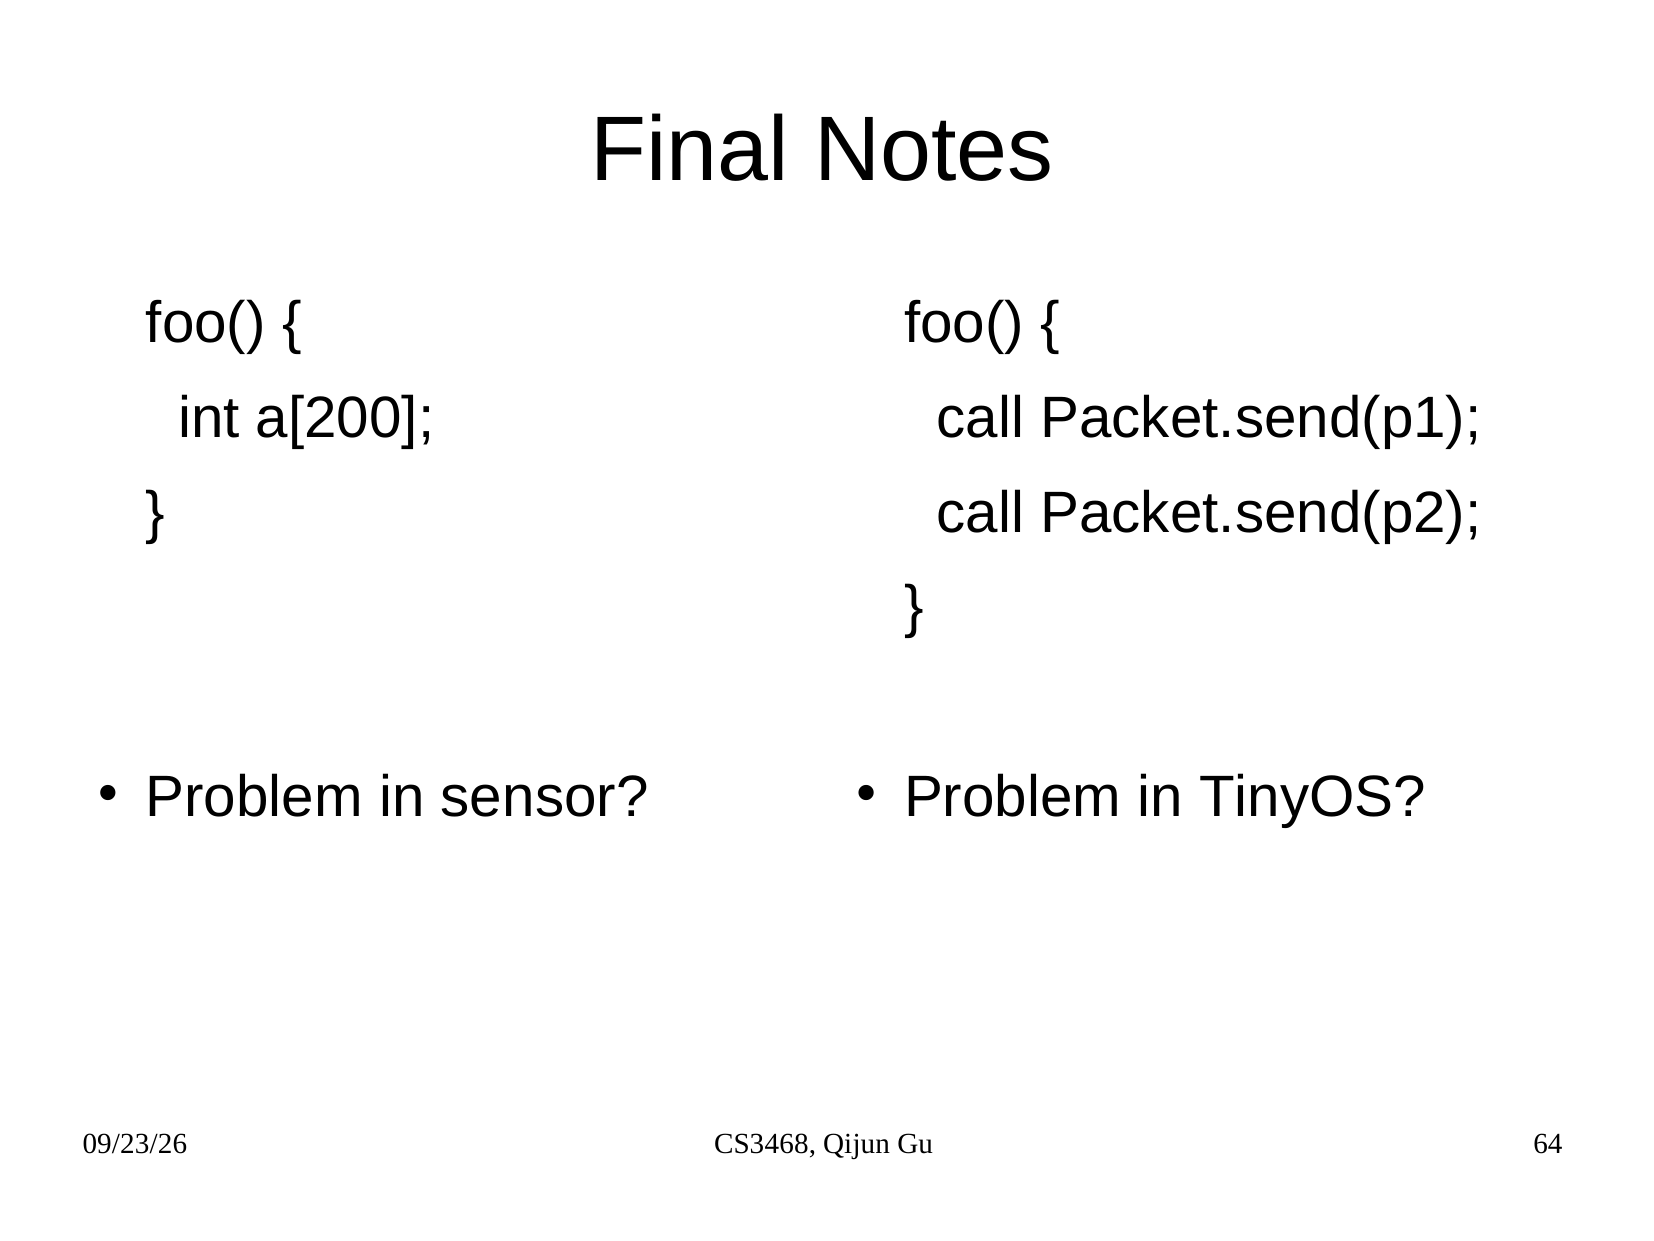

# Final Notes
foo() {
 int a[200];
}
Problem in sensor?
foo() {
 call Packet.send(p1);
 call Packet.send(p2);
}
Problem in TinyOS?
CS3468, Qijun Gu
64